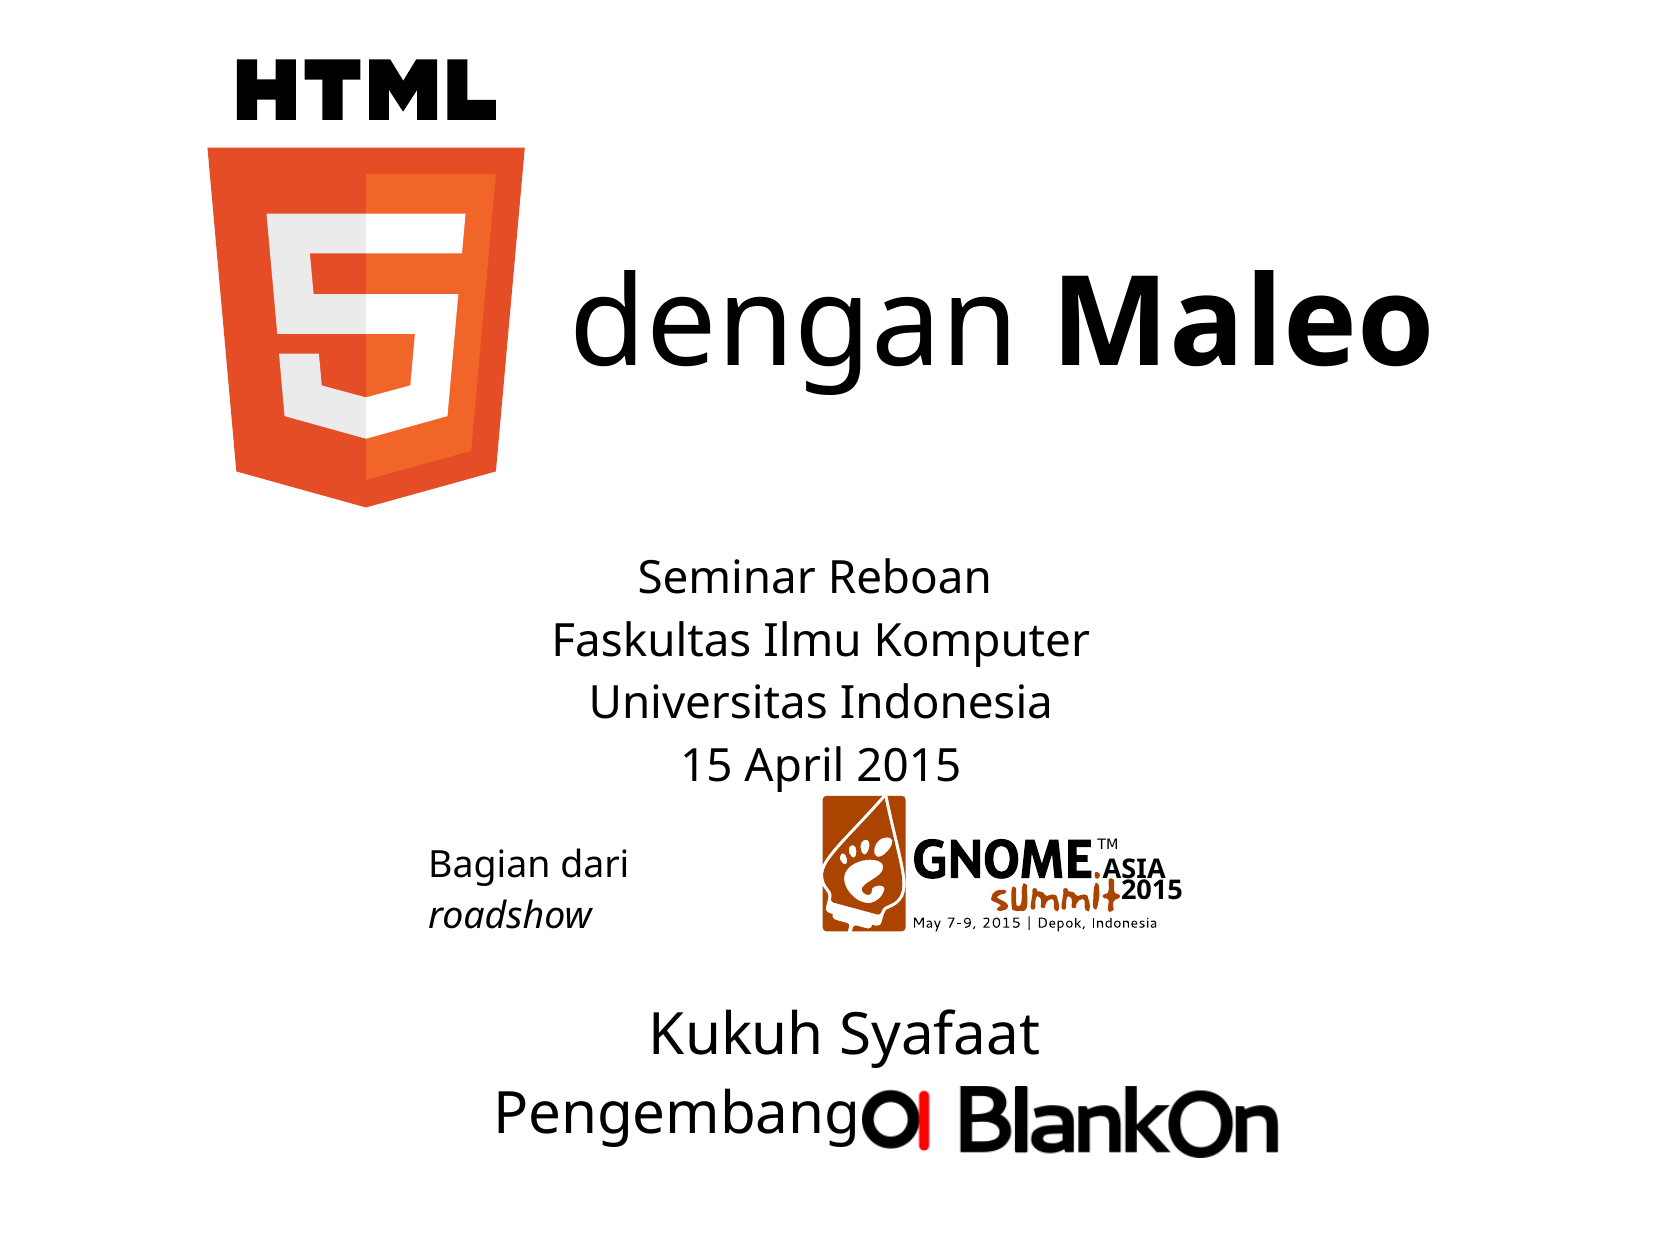

dengan Maleo
Seminar Reboan
Faskultas Ilmu Komputer
Universitas Indonesia
15 April 2015
Bagian dari roadshow
Kukuh Syafaat
Pengembang